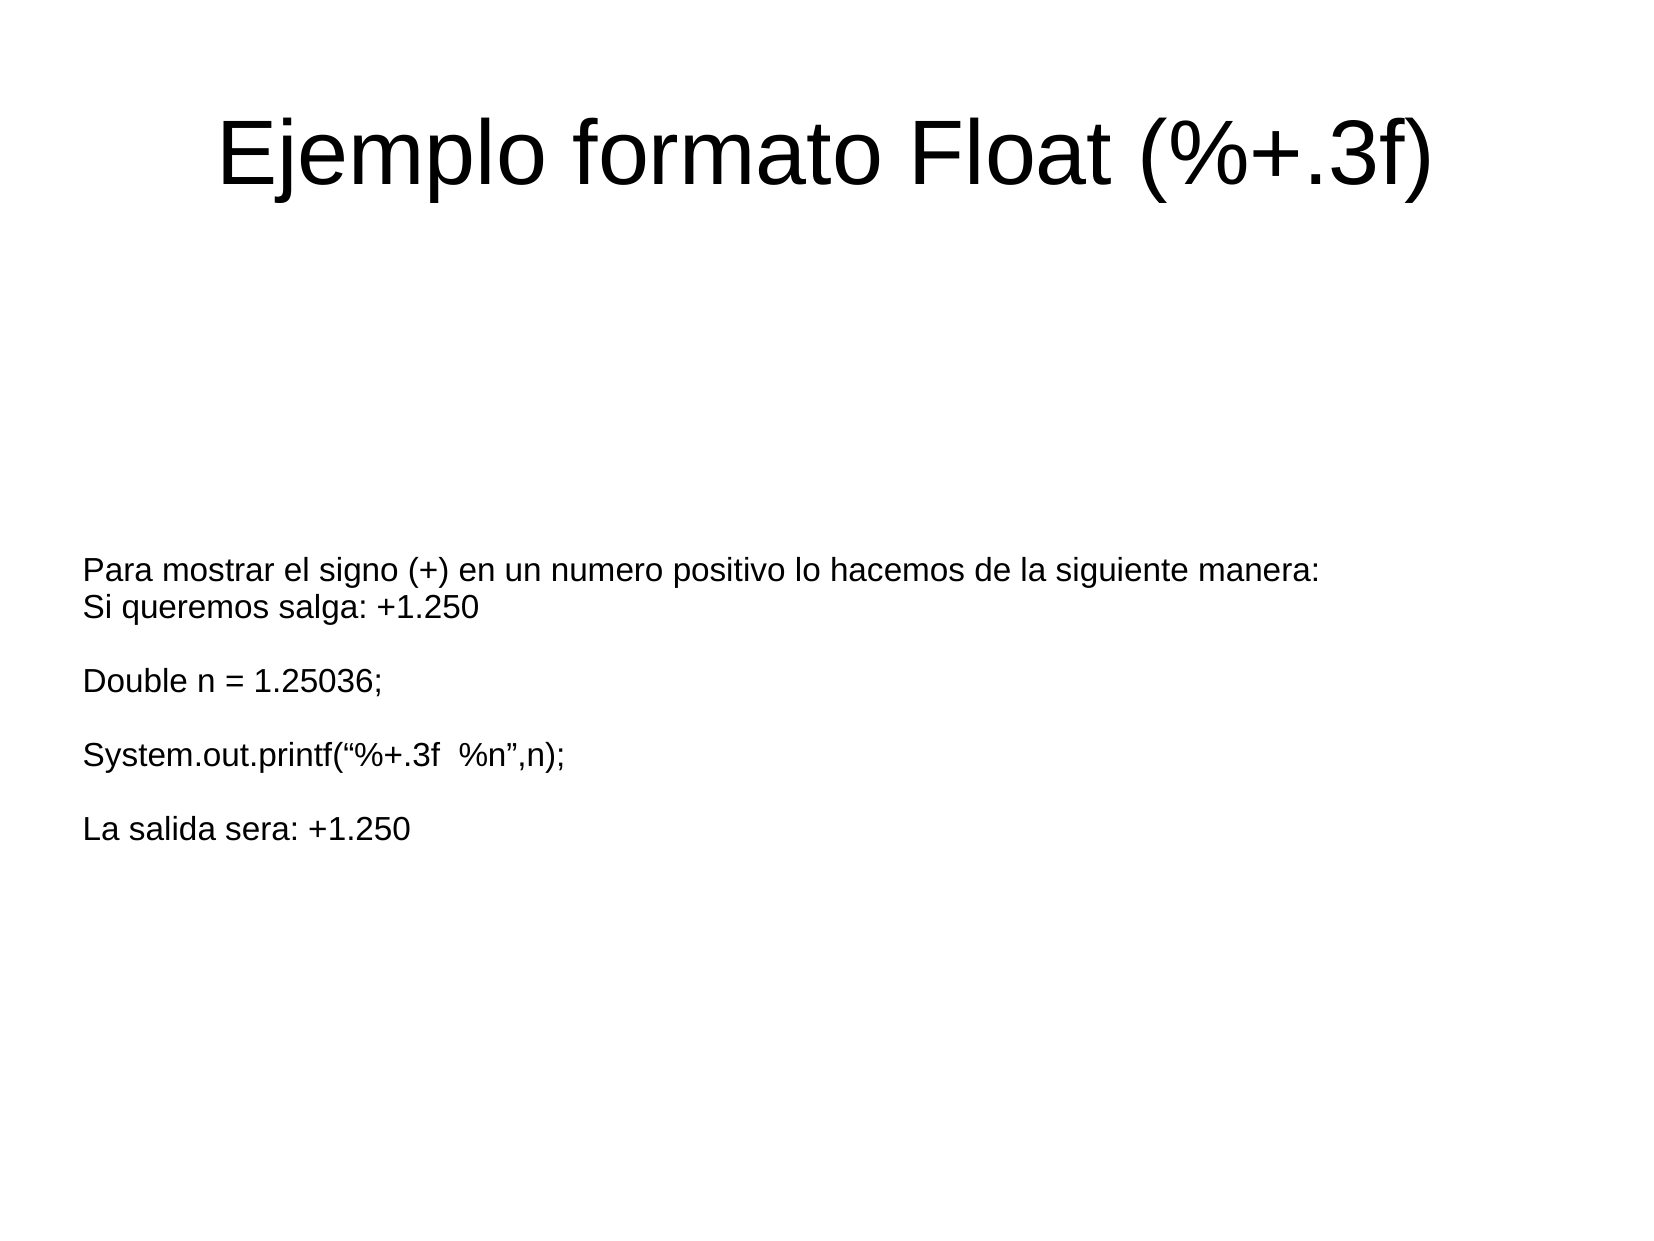

# Ejemplo formato Float (%+.3f)
Para mostrar el signo (+) en un numero positivo lo hacemos de la siguiente manera:
Si queremos salga: +1.250
Double n = 1.25036;
System.out.printf(“%+.3f %n”,n);
La salida sera: +1.250